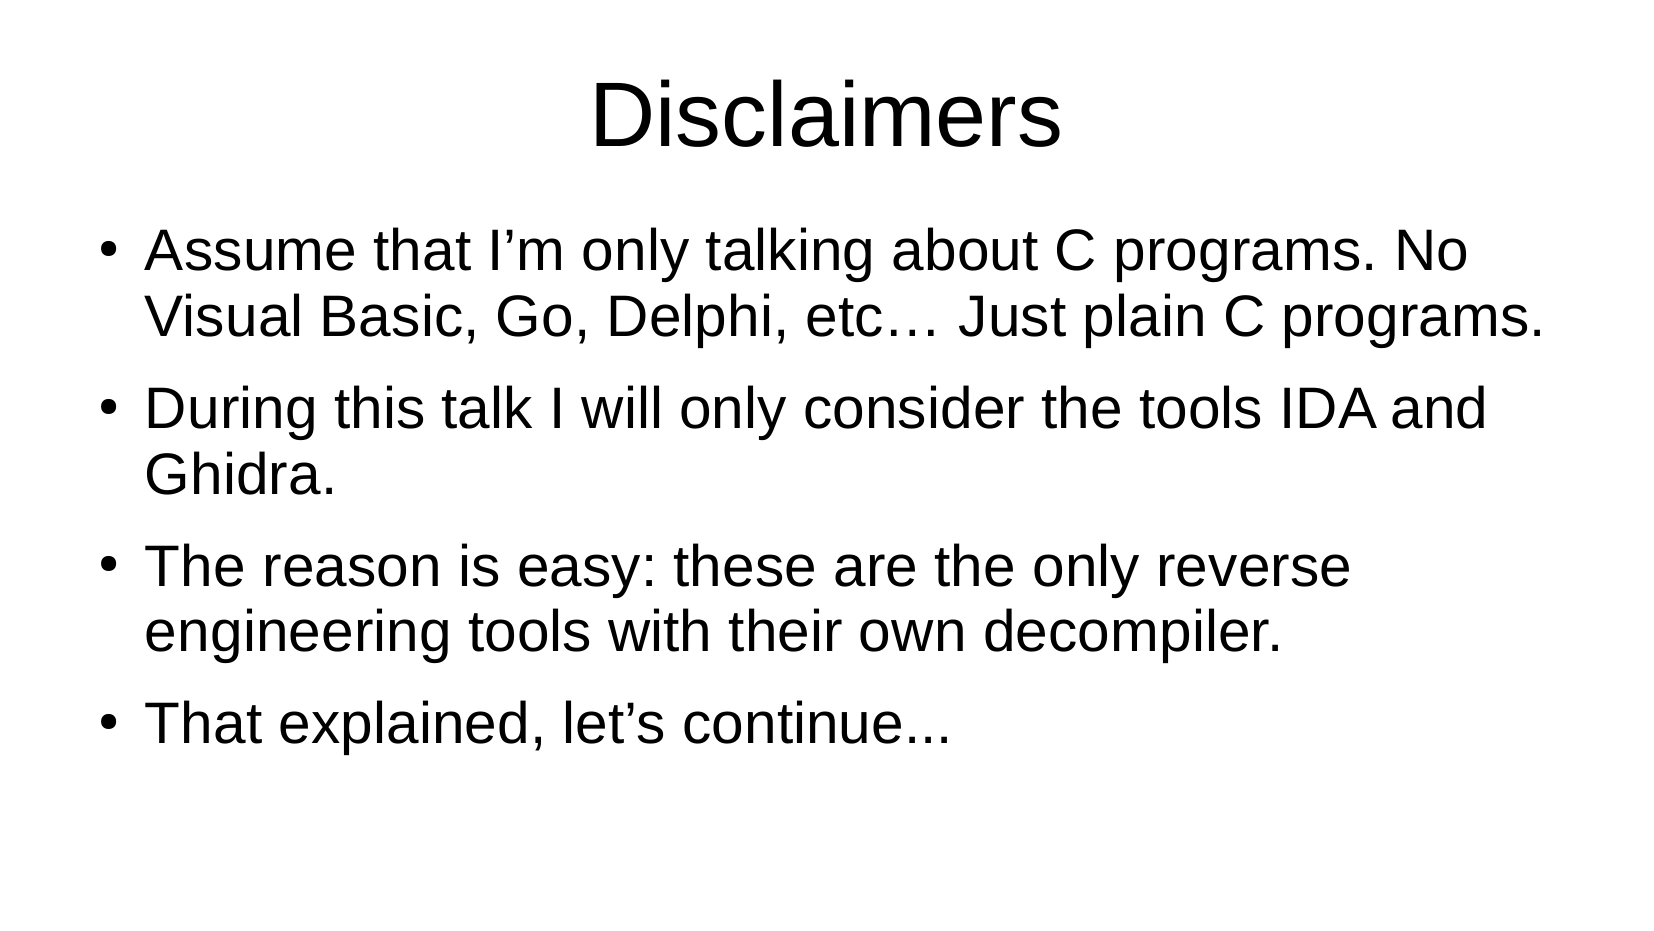

# Disclaimers
Assume that I’m only talking about C programs. No Visual Basic, Go, Delphi, etc… Just plain C programs.
During this talk I will only consider the tools IDA and Ghidra.
The reason is easy: these are the only reverse engineering tools with their own decompiler.
That explained, let’s continue...